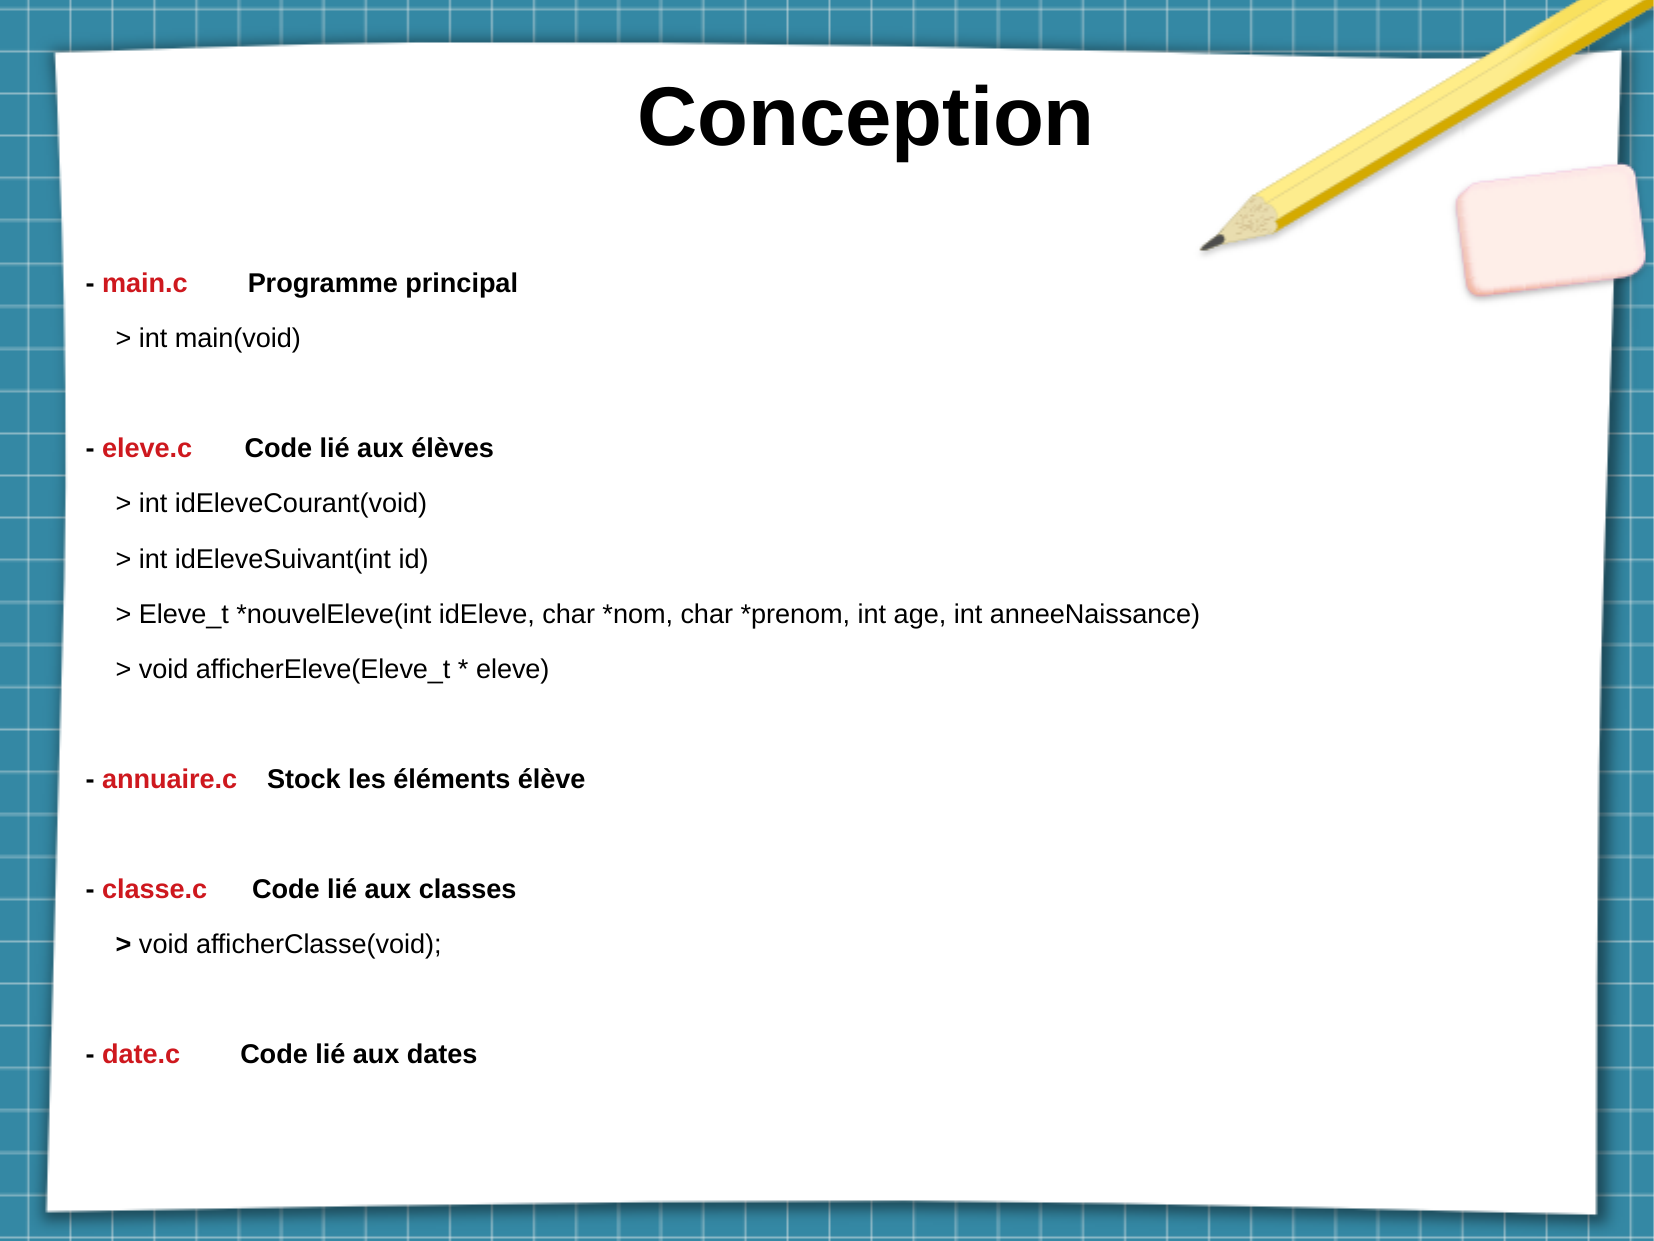

Conception
- main.c Programme principal
 > int main(void)
- eleve.c Code lié aux élèves
 > int idEleveCourant(void)
 > int idEleveSuivant(int id)
 > Eleve_t *nouvelEleve(int idEleve, char *nom, char *prenom, int age, int anneeNaissance)
 > void afficherEleve(Eleve_t * eleve)
- annuaire.c Stock les éléments élève
- classe.c Code lié aux classes
 > void afficherClasse(void);
- date.c Code lié aux dates